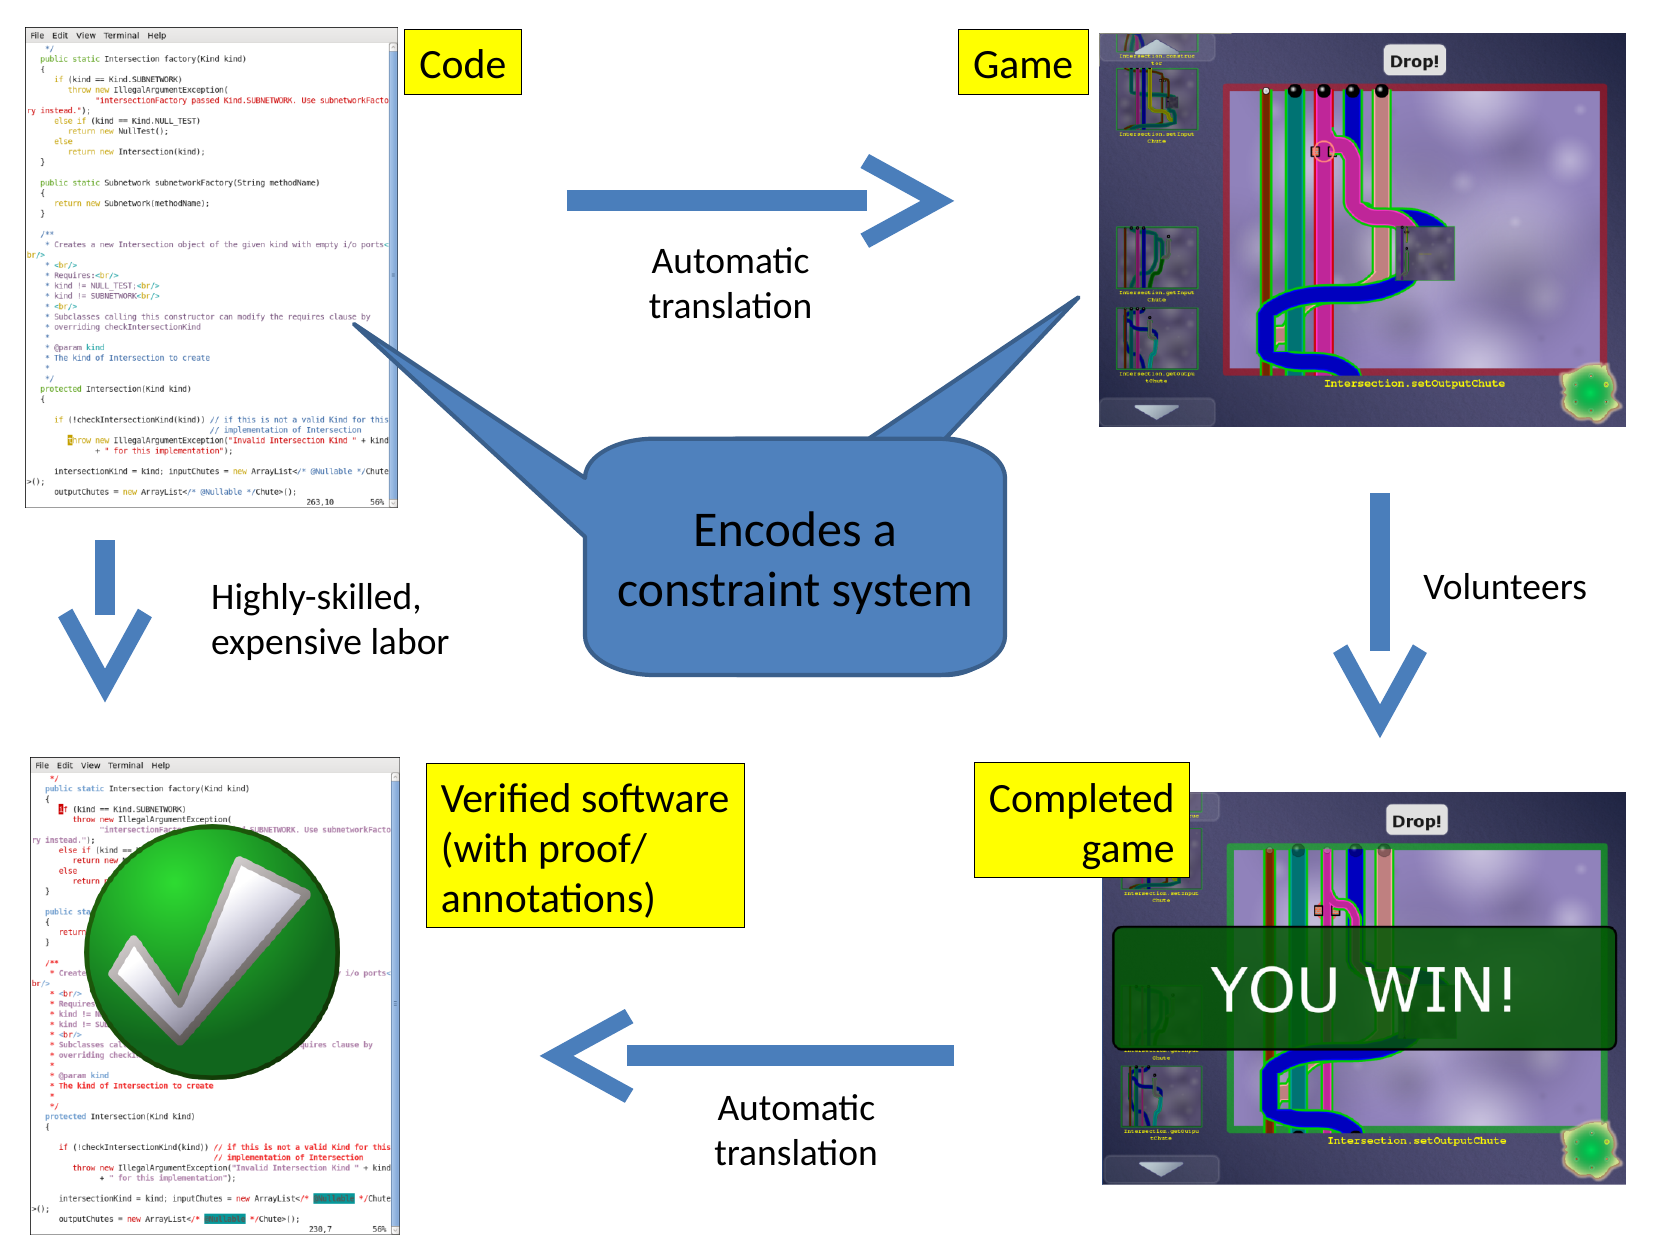

Code
Game
Automatic
translation
Encodes a constraint system
Encodes a constraint system
Volunteers
Highly-skilled,
expensive labor
Verified software
(with proof/
annotations)
Completed
game
Automatic
translation